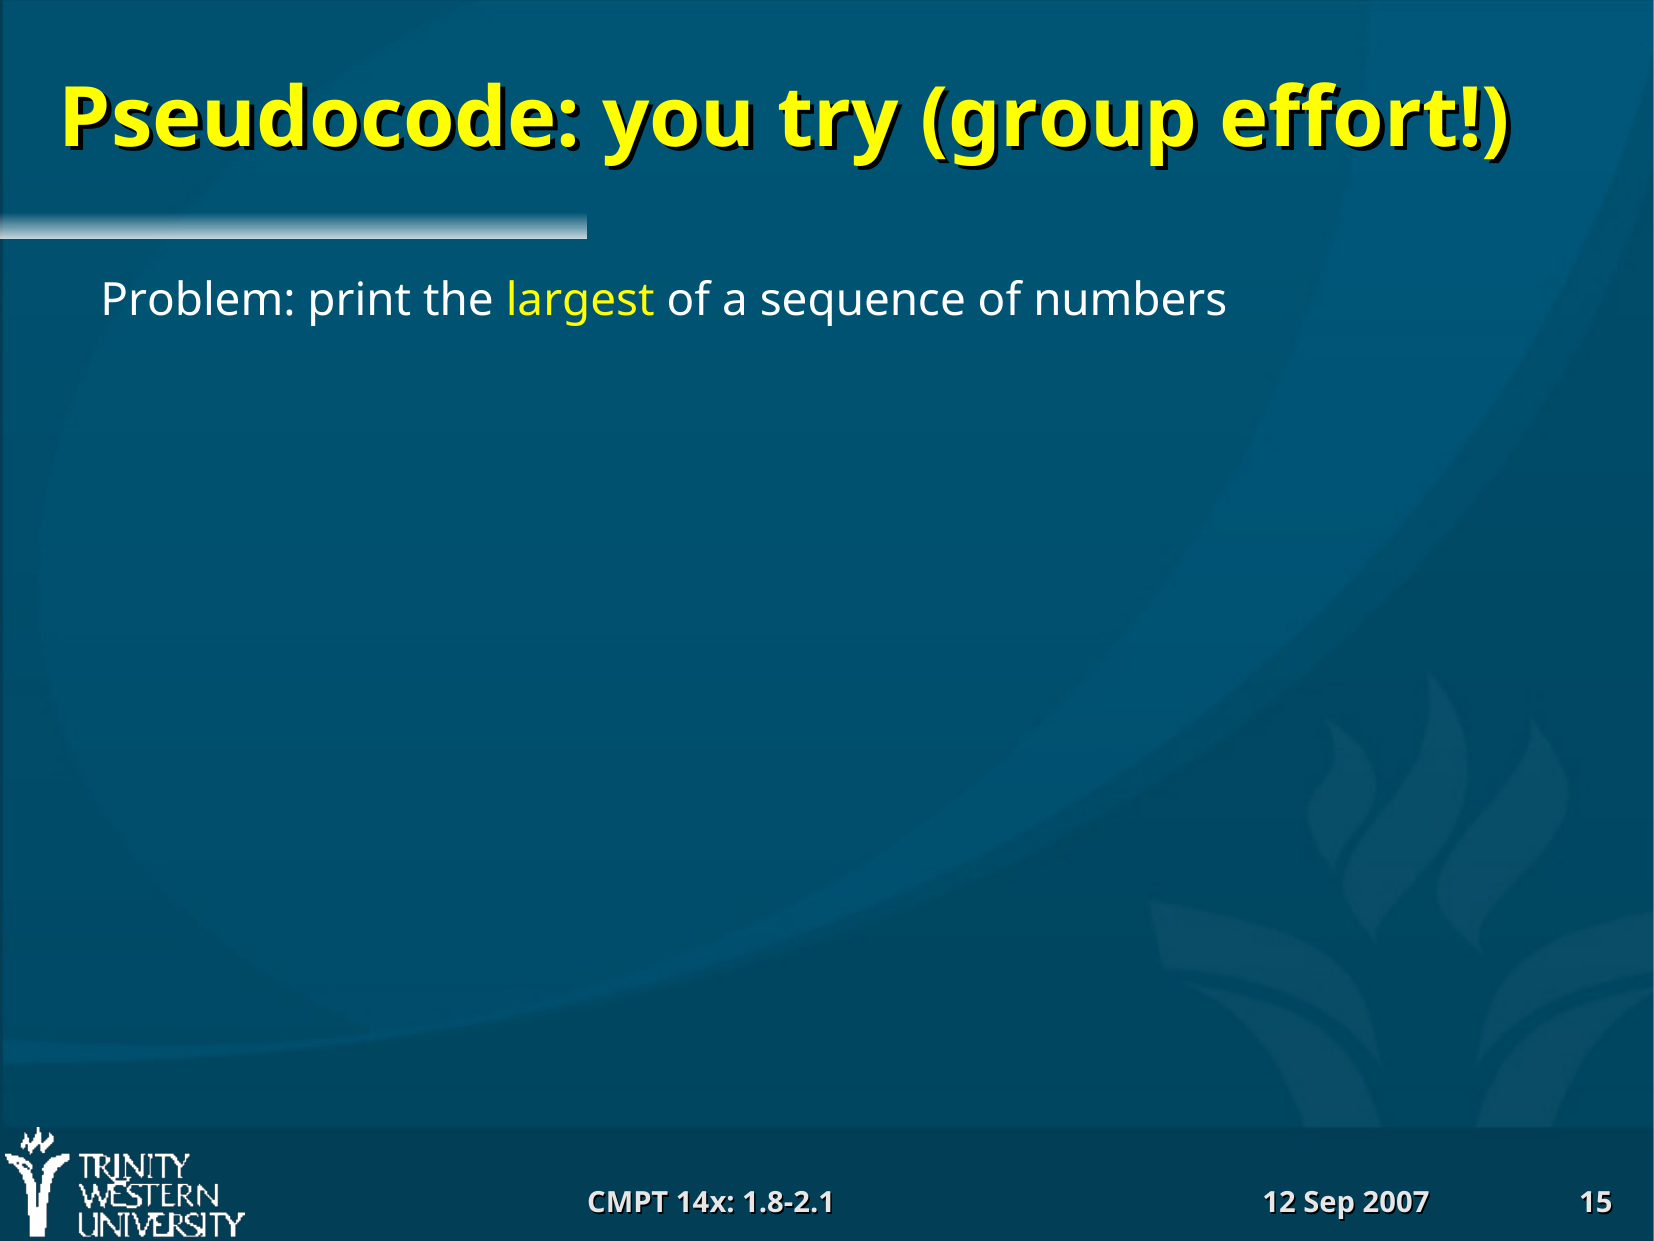

# Pseudocode: you try (group effort!)
Problem: print the largest of a sequence of numbers
CMPT 14x: 1.8-2.1
12 Sep 2007
15